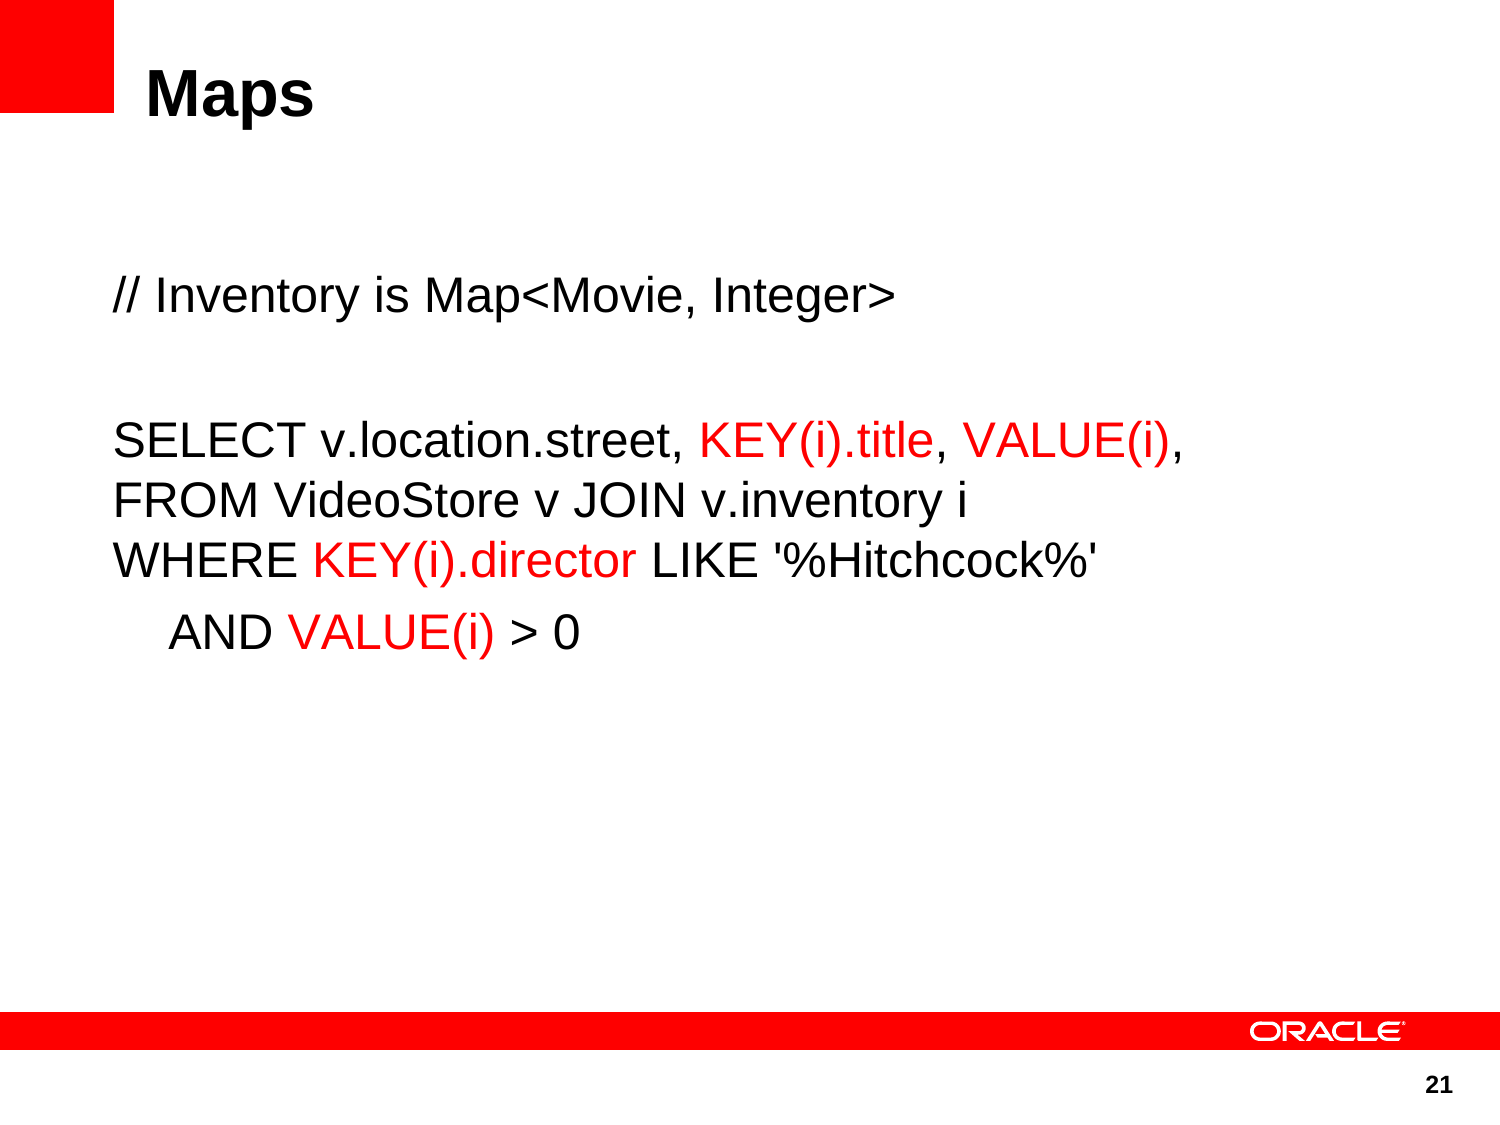

# Maps
// Inventory is Map<Movie, Integer>
SELECT v.location.street, KEY(i).title, VALUE(i),
FROM VideoStore v JOIN v.inventory i
WHERE KEY(i).director LIKE '%Hitchcock%'
 AND VALUE(i) > 0